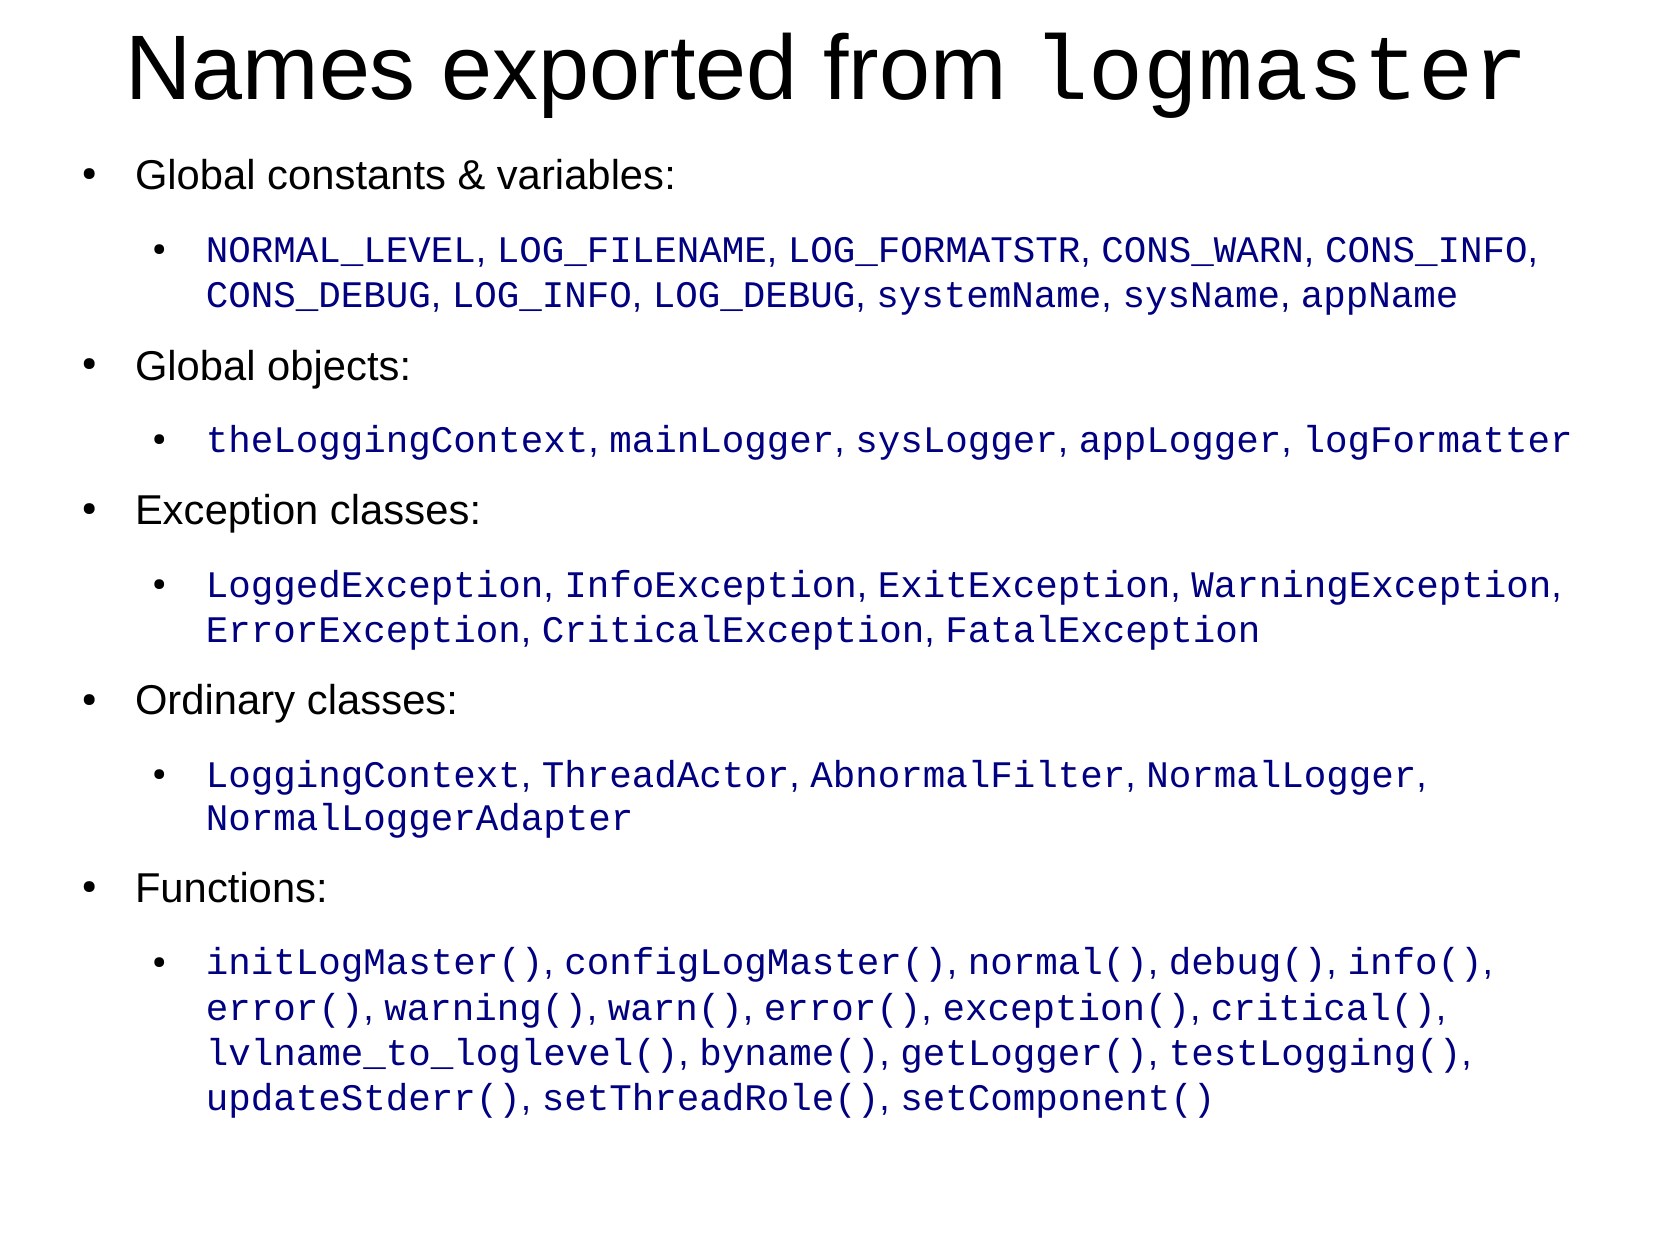

# Names exported from logmaster
Global constants & variables:
NORMAL_LEVEL, LOG_FILENAME, LOG_FORMATSTR, CONS_WARN, CONS_INFO, CONS_DEBUG, LOG_INFO, LOG_DEBUG, systemName, sysName, appName
Global objects:
theLoggingContext, mainLogger, sysLogger, appLogger, logFormatter
Exception classes:
LoggedException, InfoException, ExitException, WarningException, ErrorException, CriticalException, FatalException
Ordinary classes:
LoggingContext, ThreadActor, AbnormalFilter, NormalLogger, NormalLoggerAdapter
Functions:
initLogMaster(), configLogMaster(), normal(), debug(), info(), error(), warning(), warn(), error(), exception(), critical(), lvlname_to_loglevel(), byname(), getLogger(), testLogging(), updateStderr(), setThreadRole(), setComponent()